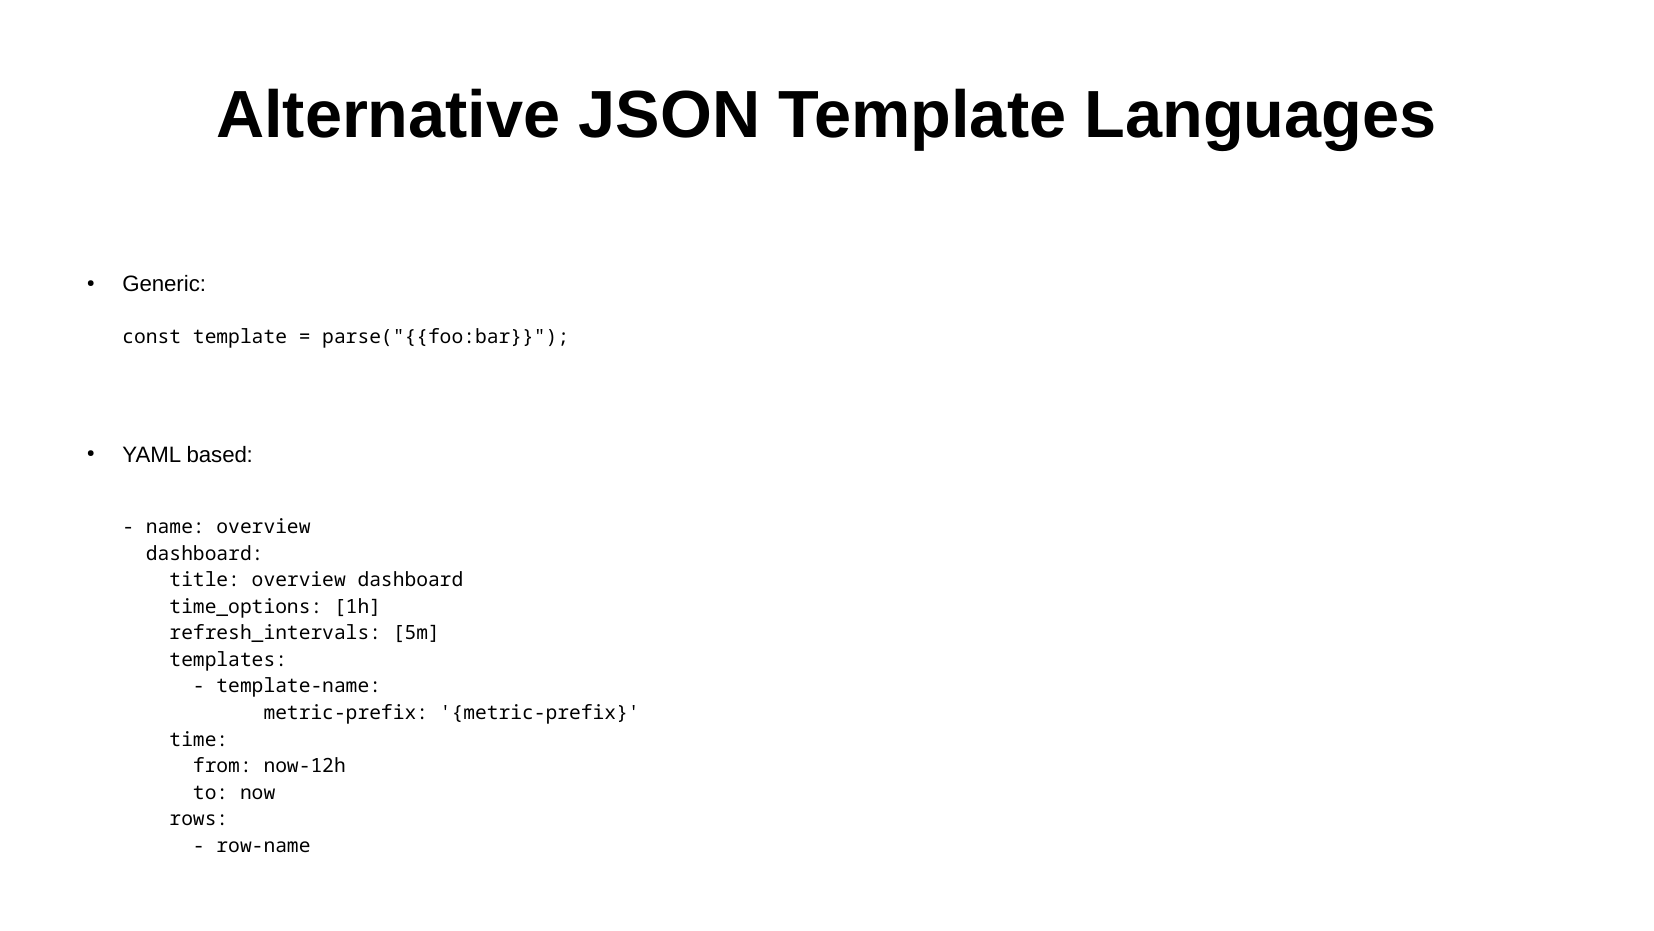

# Alternative JSON Template Languages
Generic:
const template = parse("{{foo:bar}}");
YAML based:
- name: overview
 dashboard:
 title: overview dashboard
 time_options: [1h]
 refresh_intervals: [5m]
 templates:
 - template-name:
 metric-prefix: '{metric-prefix}'
 time:
 from: now-12h
 to: now
 rows:
 - row-name